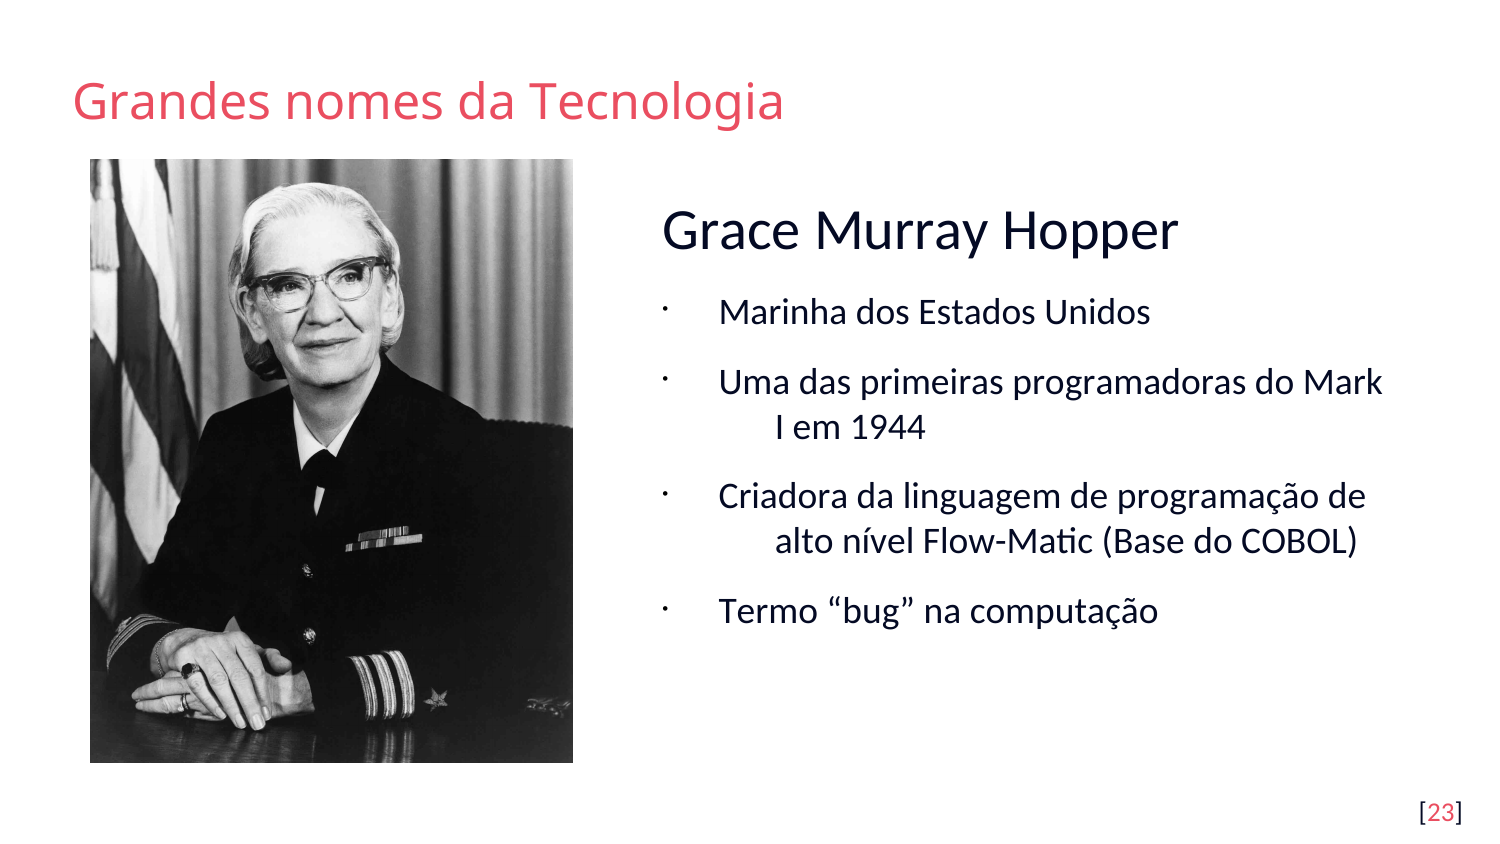

Grandes nomes da Tecnologia
Grace Murray Hopper
Marinha dos Estados Unidos
Uma das primeiras programadoras do Mark I em 1944
Criadora da linguagem de programação de alto nível Flow-Matic (Base do COBOL)
Termo “bug” na computação